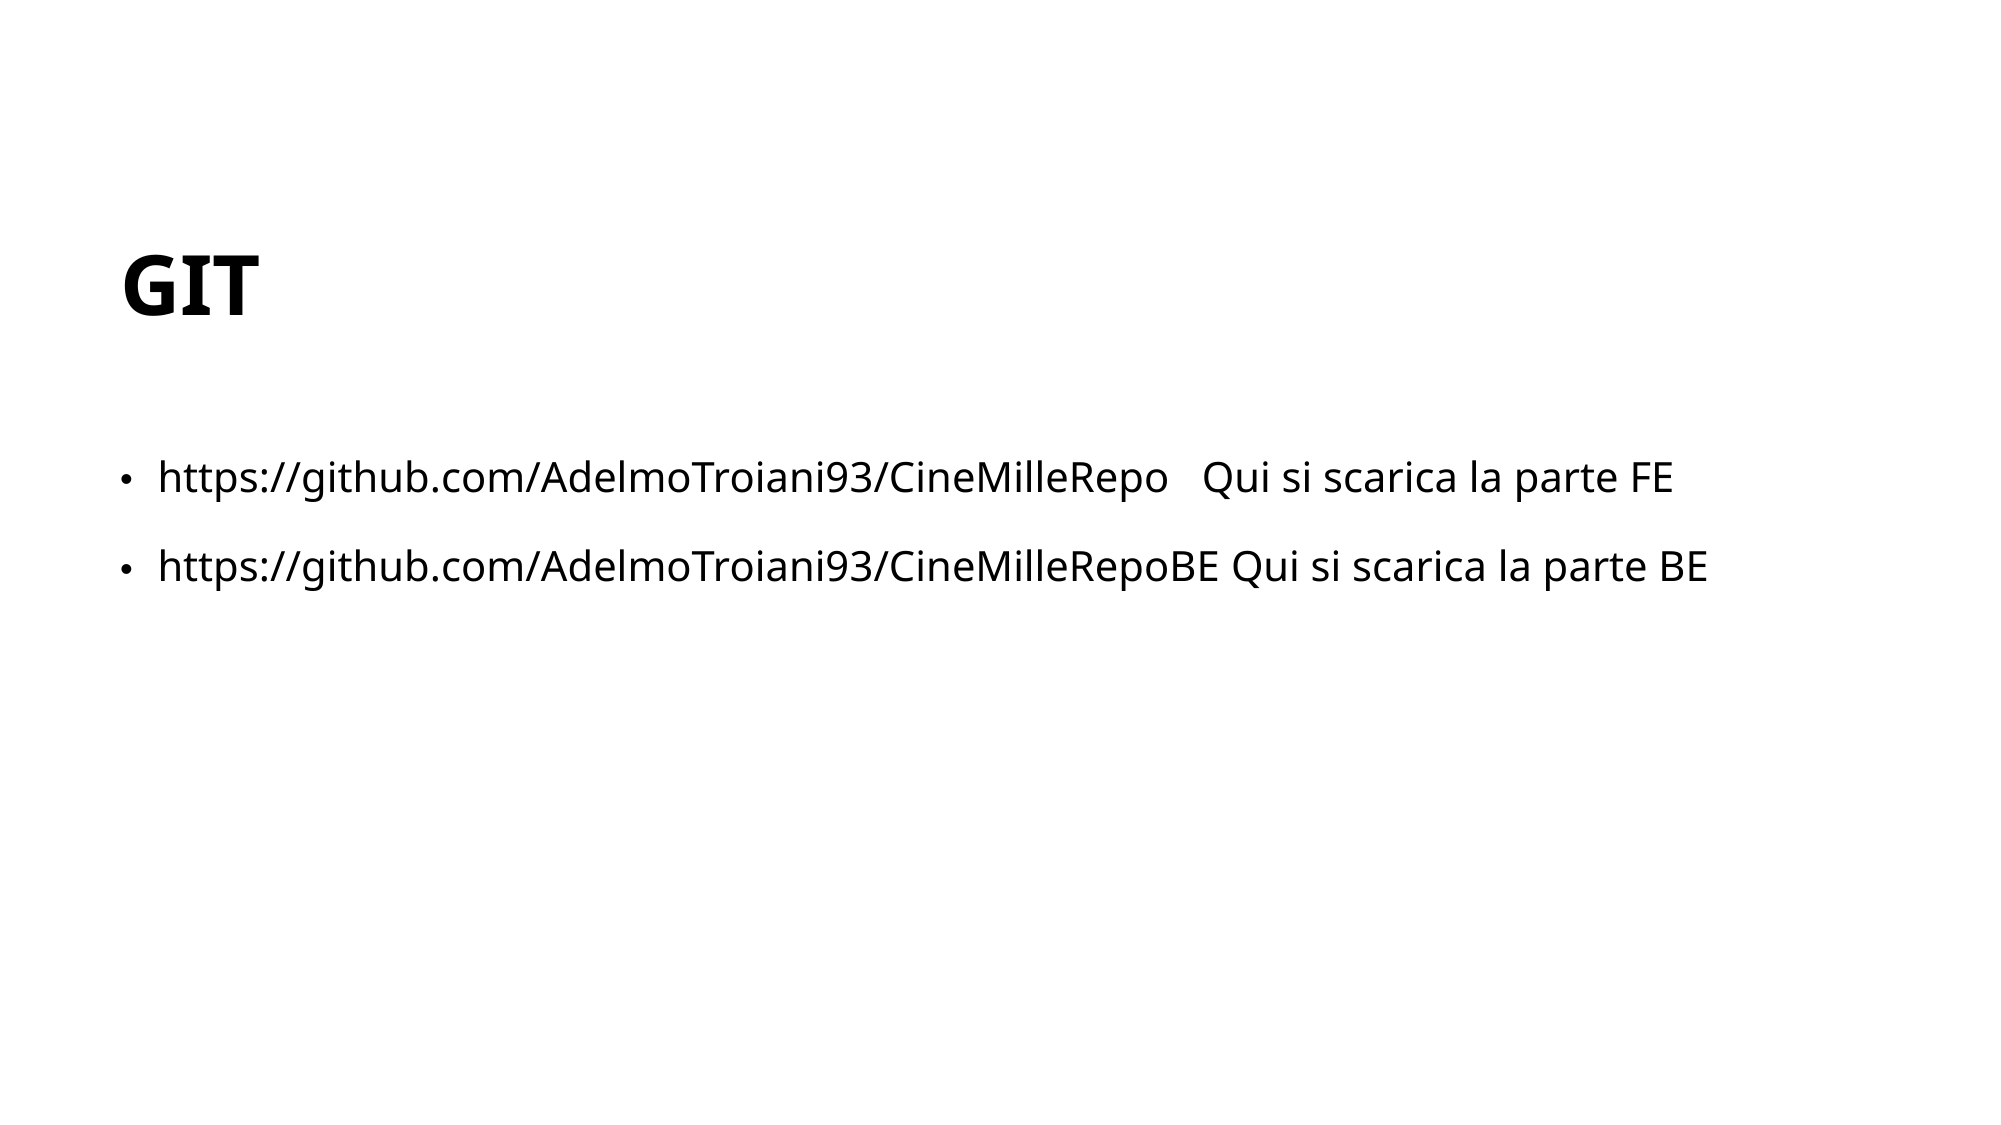

# GIT
https://github.com/AdelmoTroiani93/CineMilleRepo Qui si scarica la parte FE
https://github.com/AdelmoTroiani93/CineMilleRepoBE Qui si scarica la parte BE